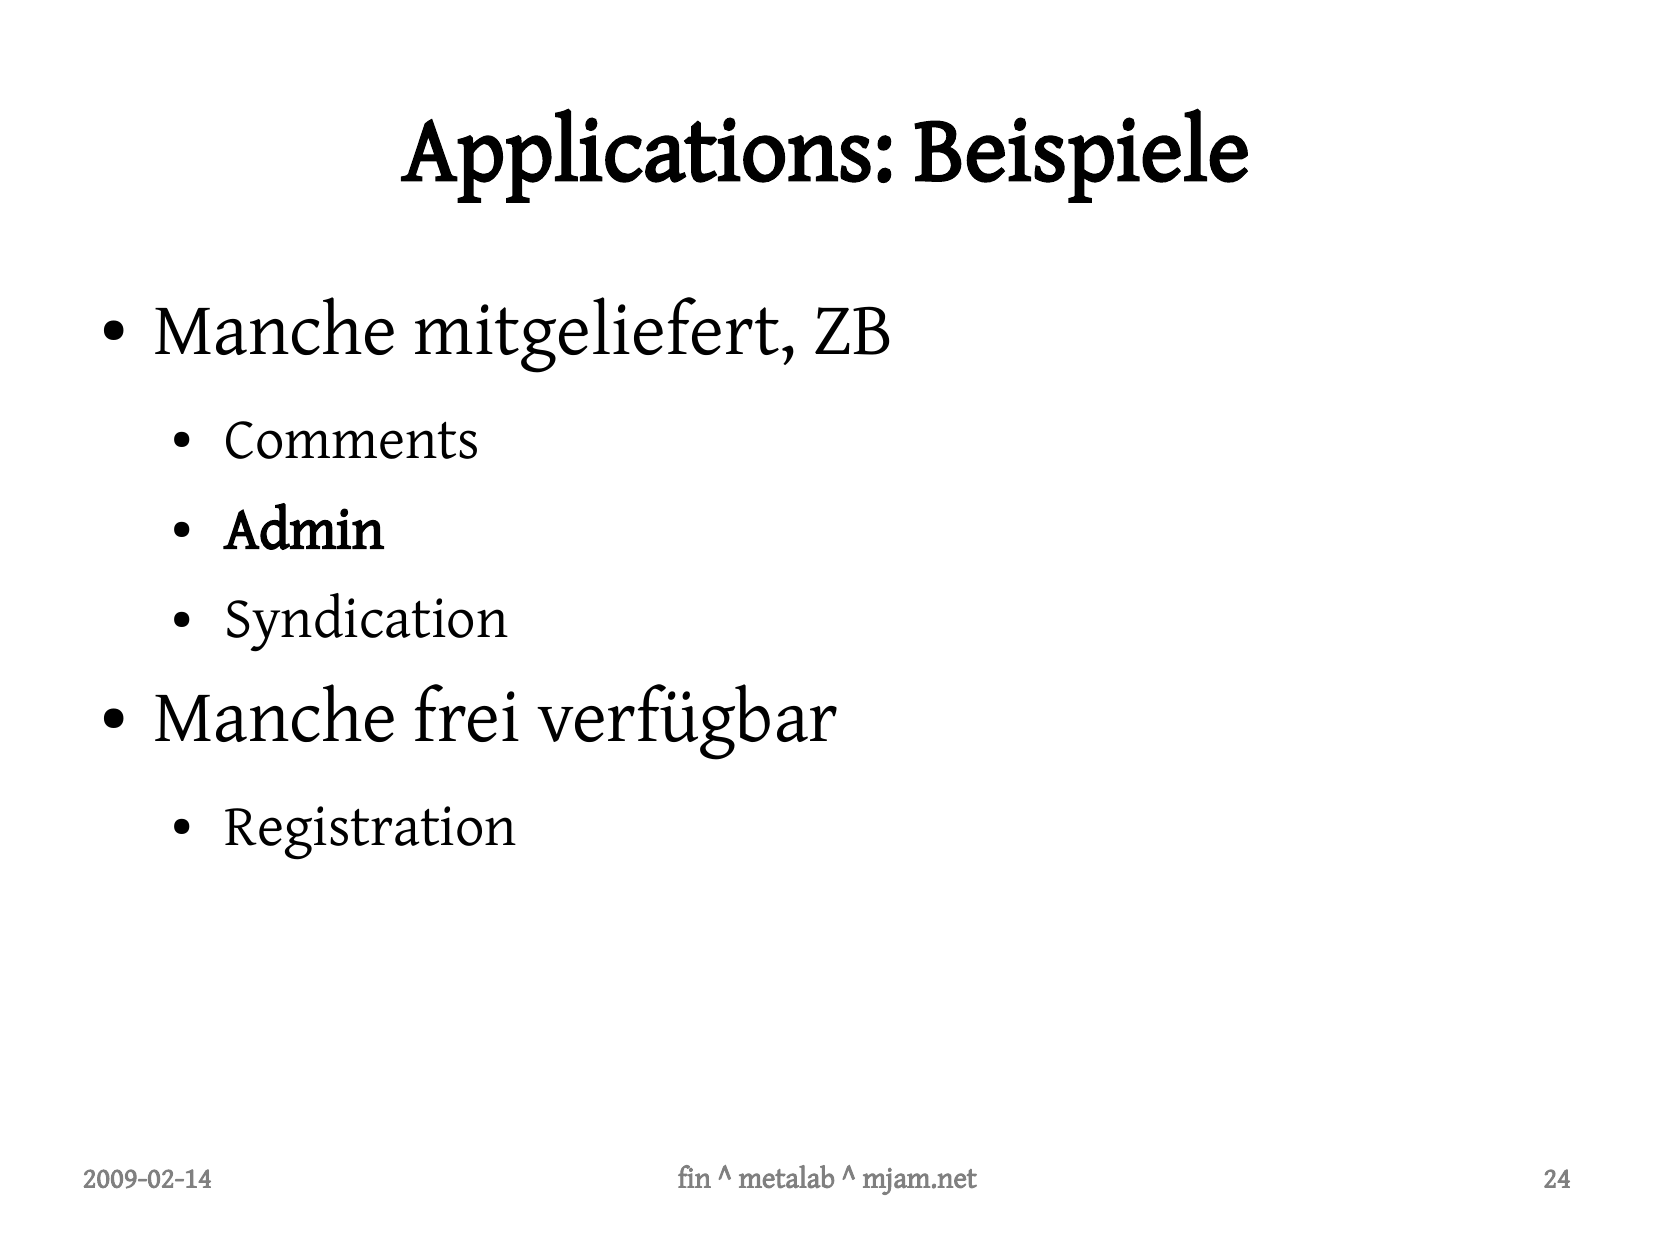

# Applications: Beispiele
Manche mitgeliefert, ZB
Comments
Admin
Syndication
Manche frei verfügbar
Registration
2009-02-14
fin ^ metalab ^ mjam.net
24